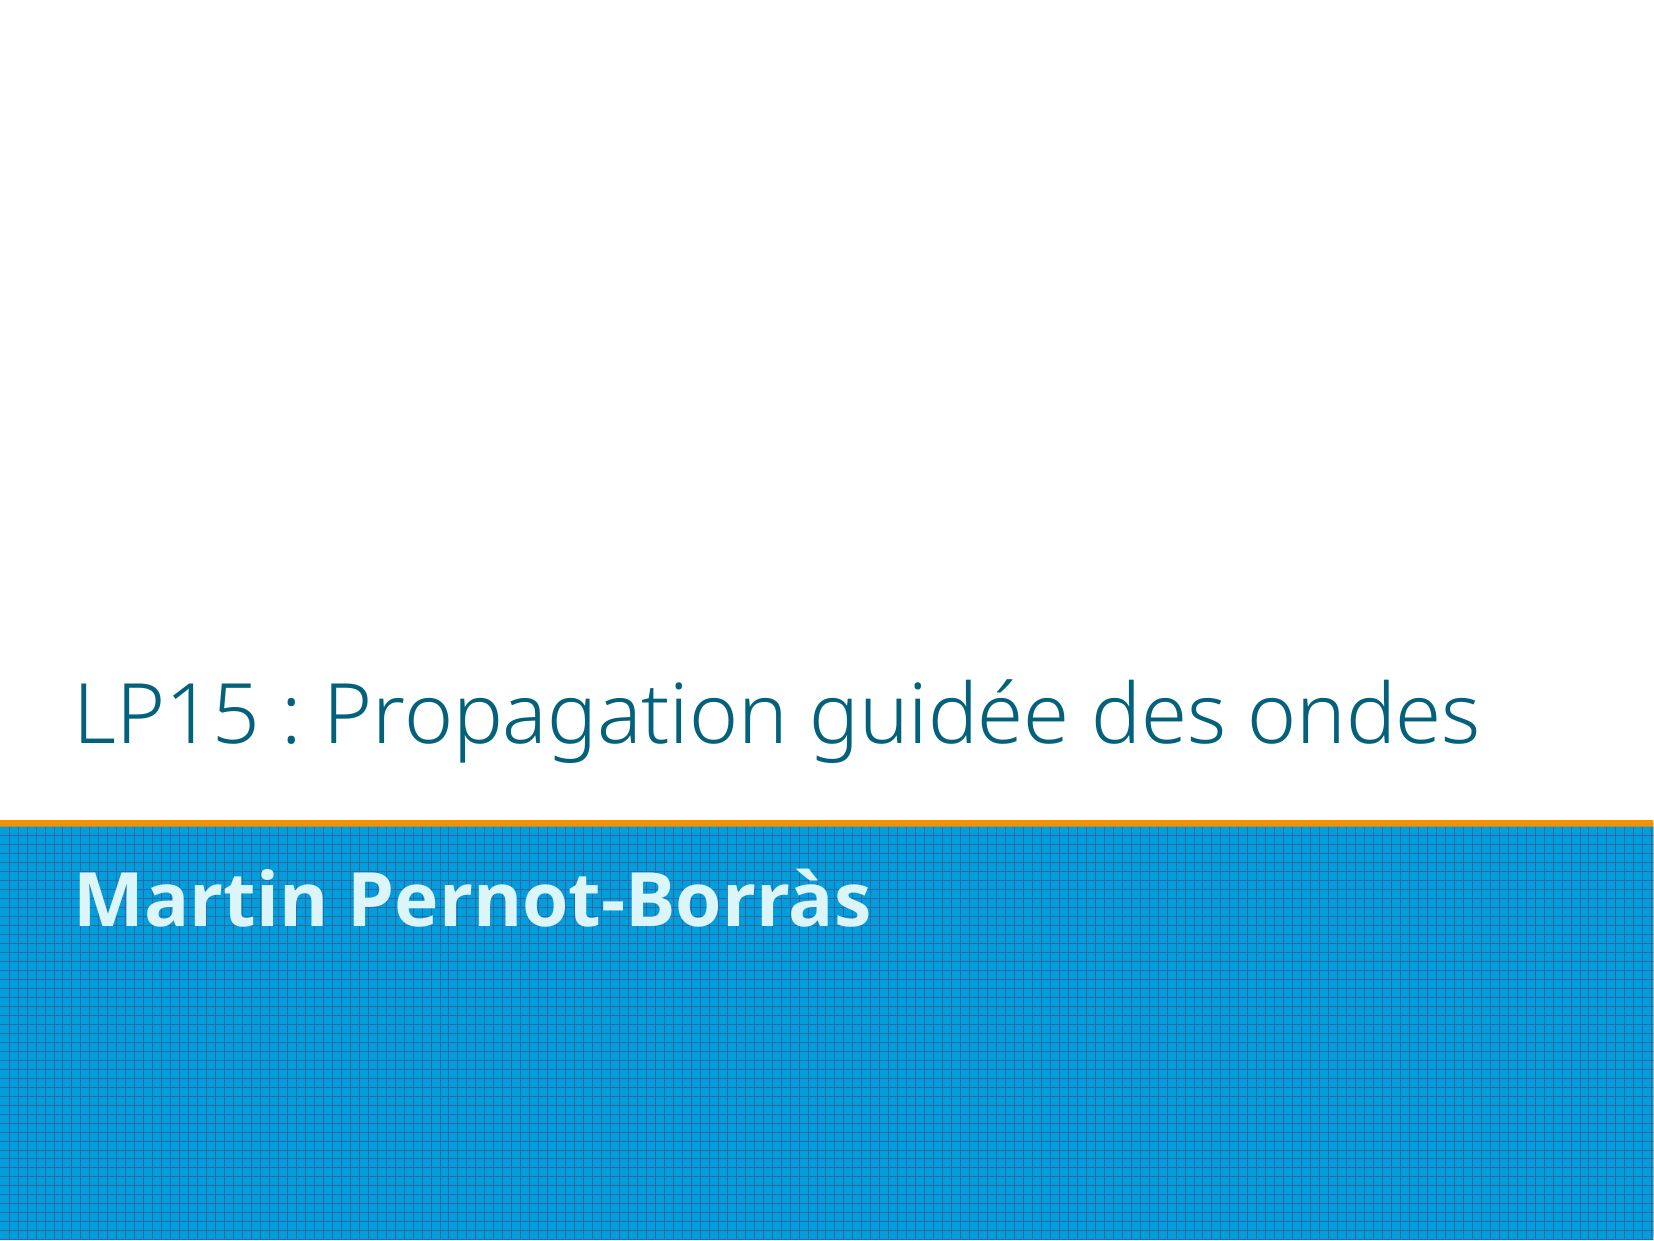

# LP15 : Propagation guidée des ondes
Martin Pernot-Borràs